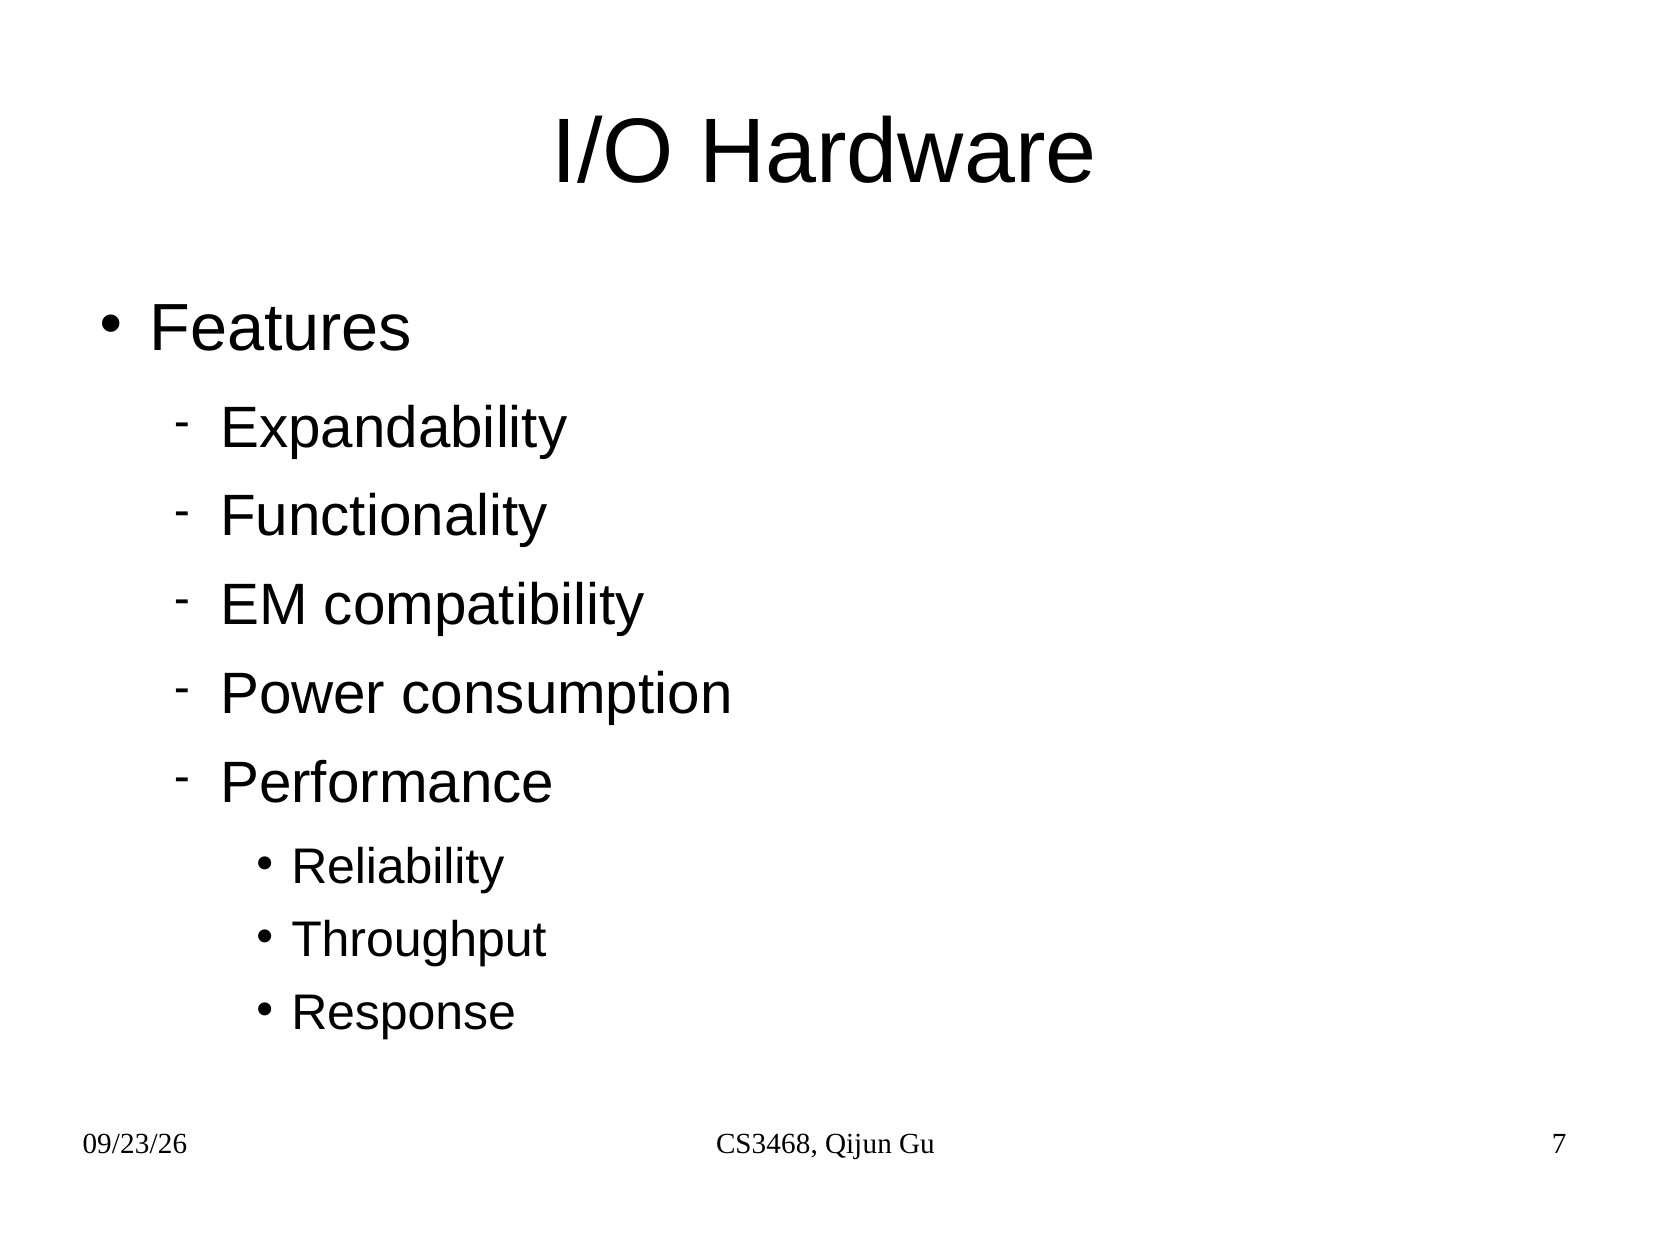

# I/O Hardware
Features
Expandability
Functionality
EM compatibility
Power consumption
Performance
Reliability
Throughput
Response
CS3468, Qijun Gu
7